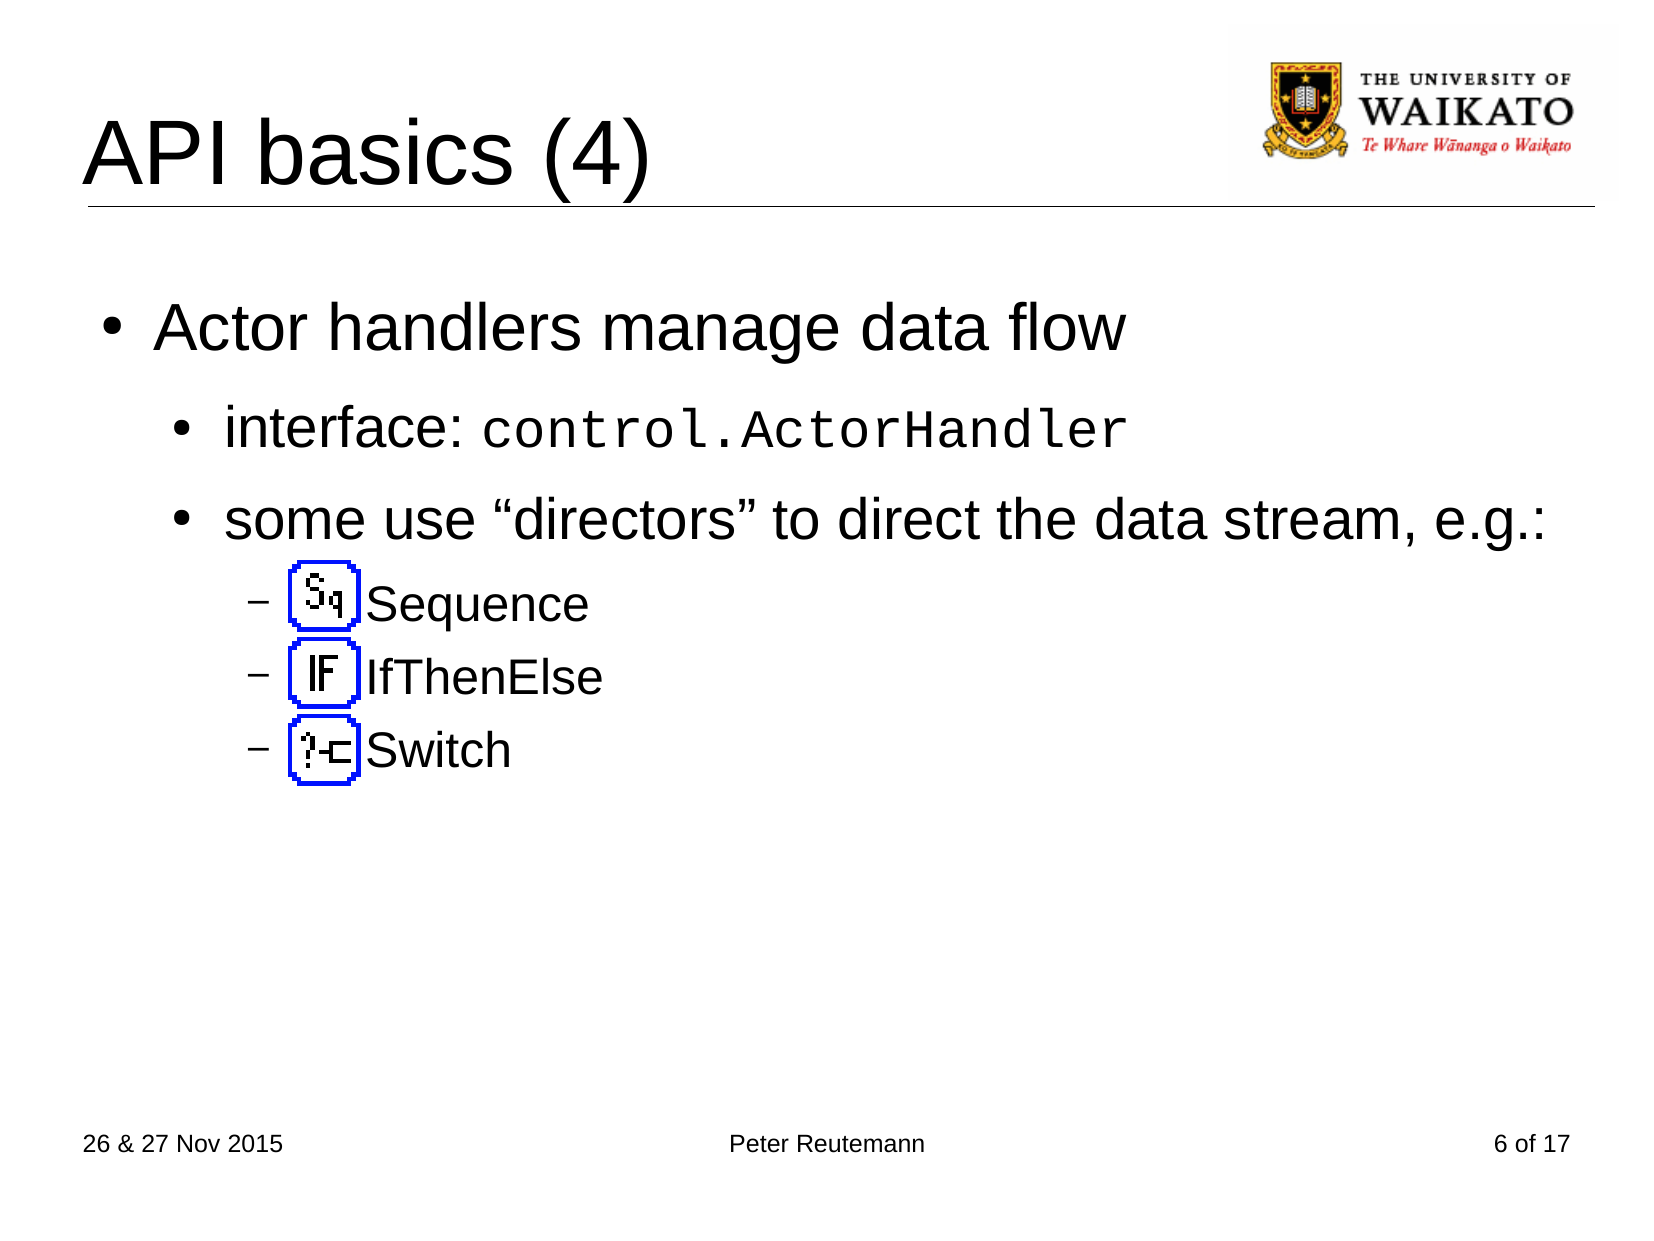

# API basics (4)
Actor handlers manage data flow
interface: control.ActorHandler
some use “directors” to direct the data stream, e.g.:
 Sequence
 IfThenElse
 Switch
26 & 27 Nov 2015
Peter Reutemann
6